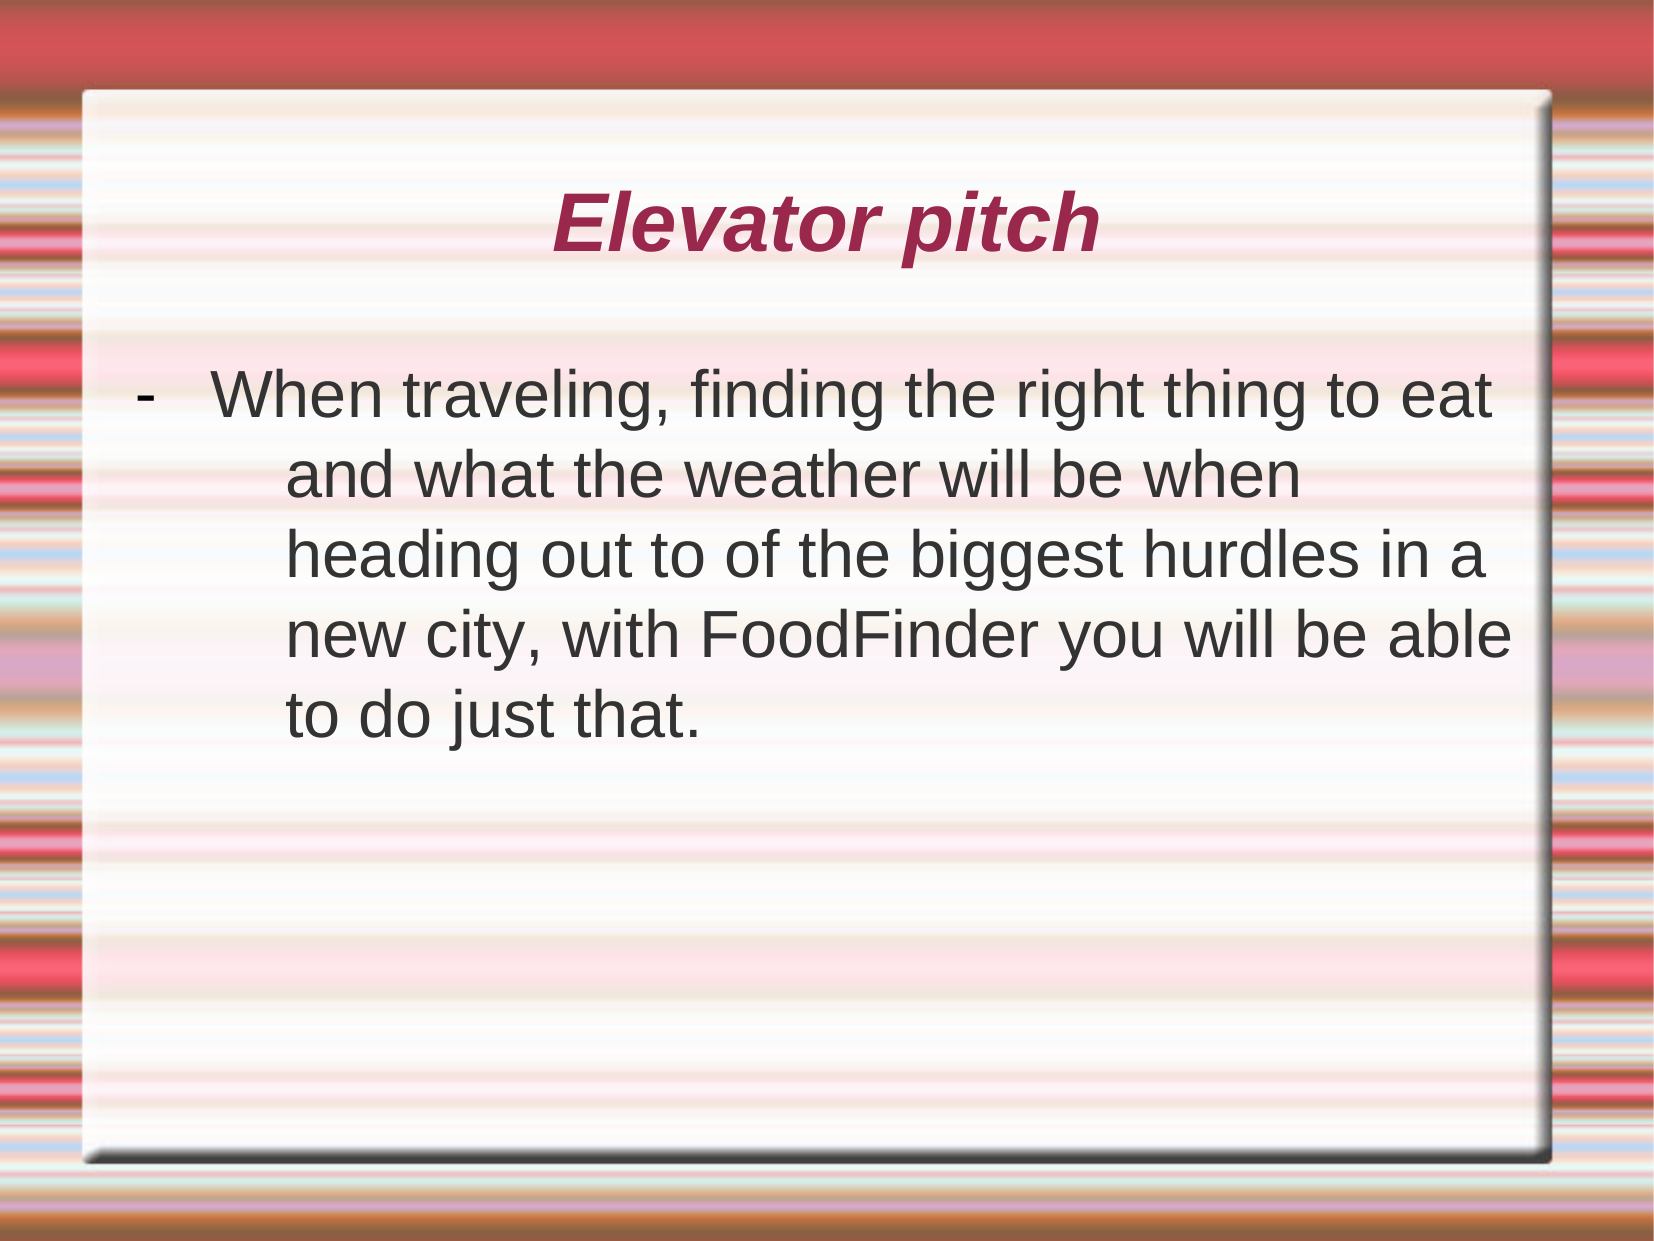

# Elevator pitch
When traveling, finding the right thing to eat and what the weather will be when heading out to of the biggest hurdles in a new city, with FoodFinder you will be able to do just that.